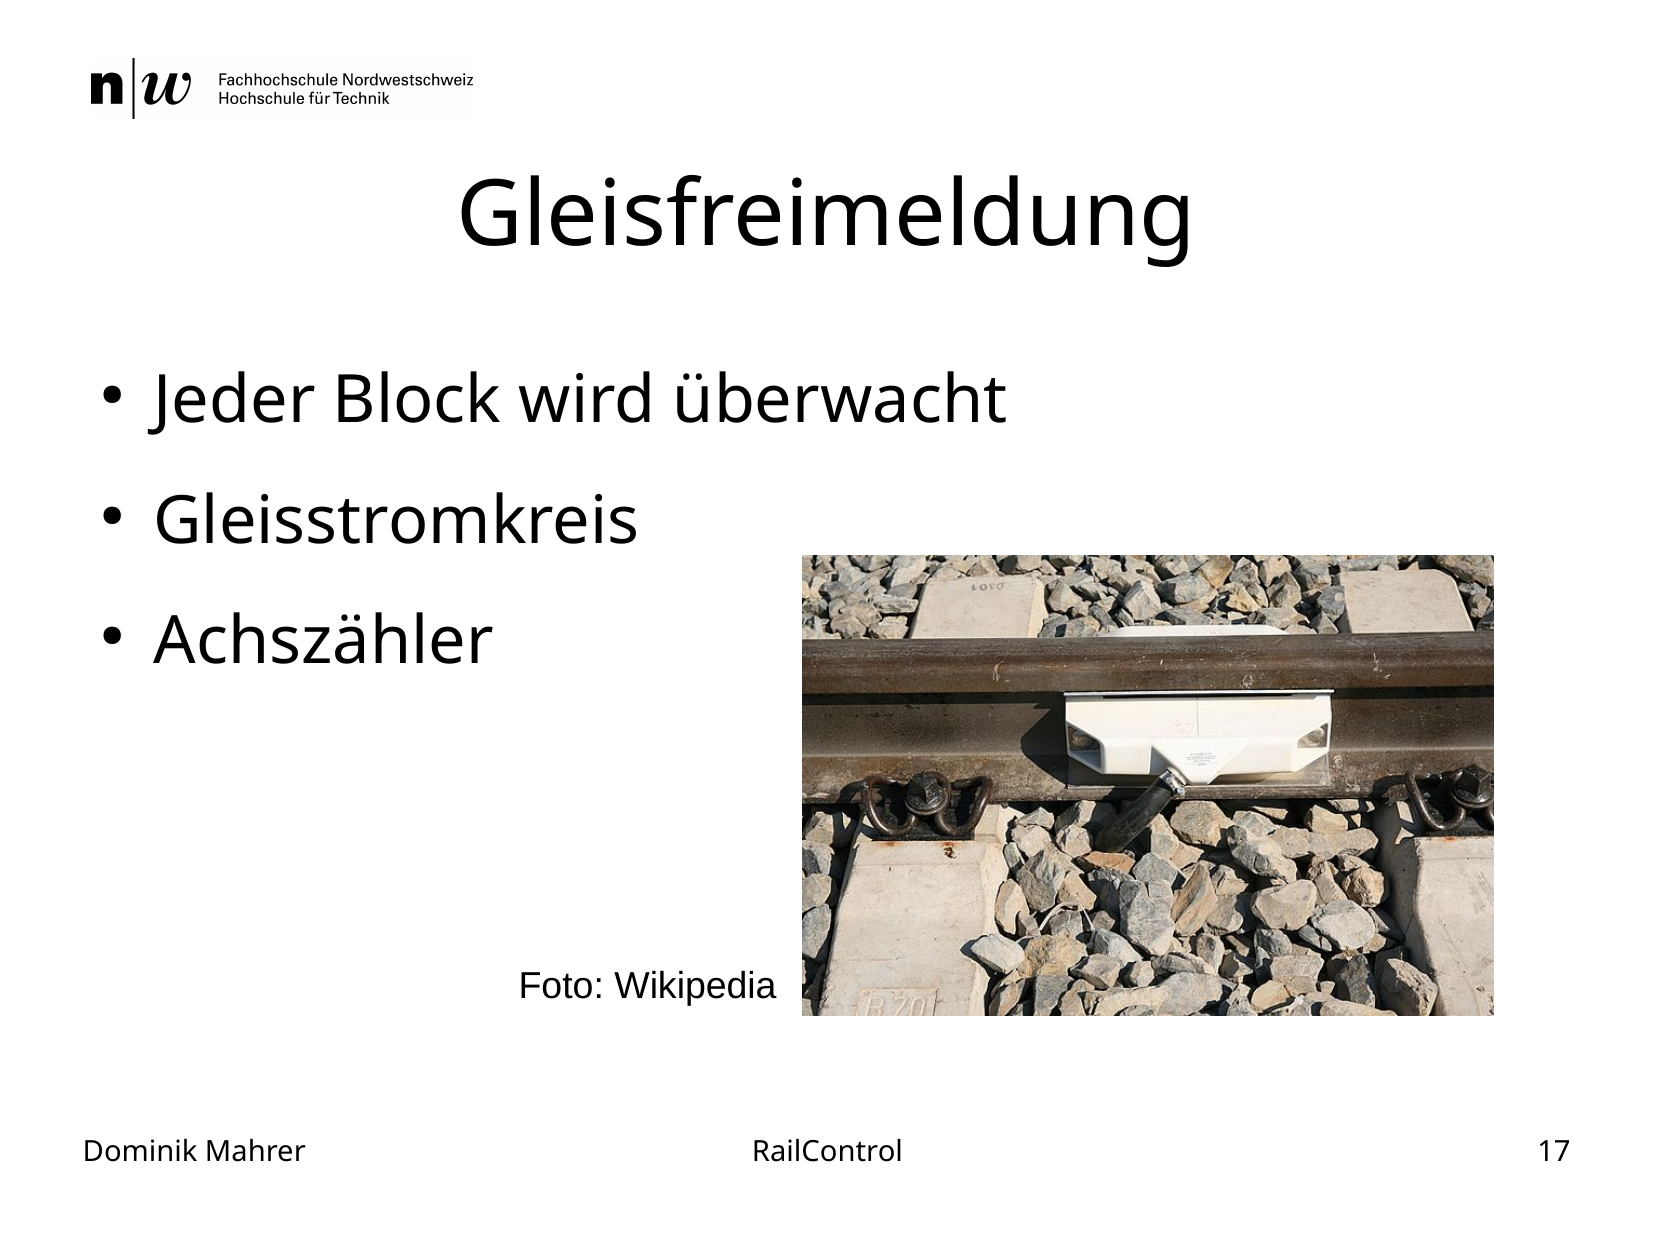

# Gleisfreimeldung
Jeder Block wird überwacht
Gleisstromkreis
Achszähler
Foto: Wikipedia
Dominik Mahrer
RailControl
17